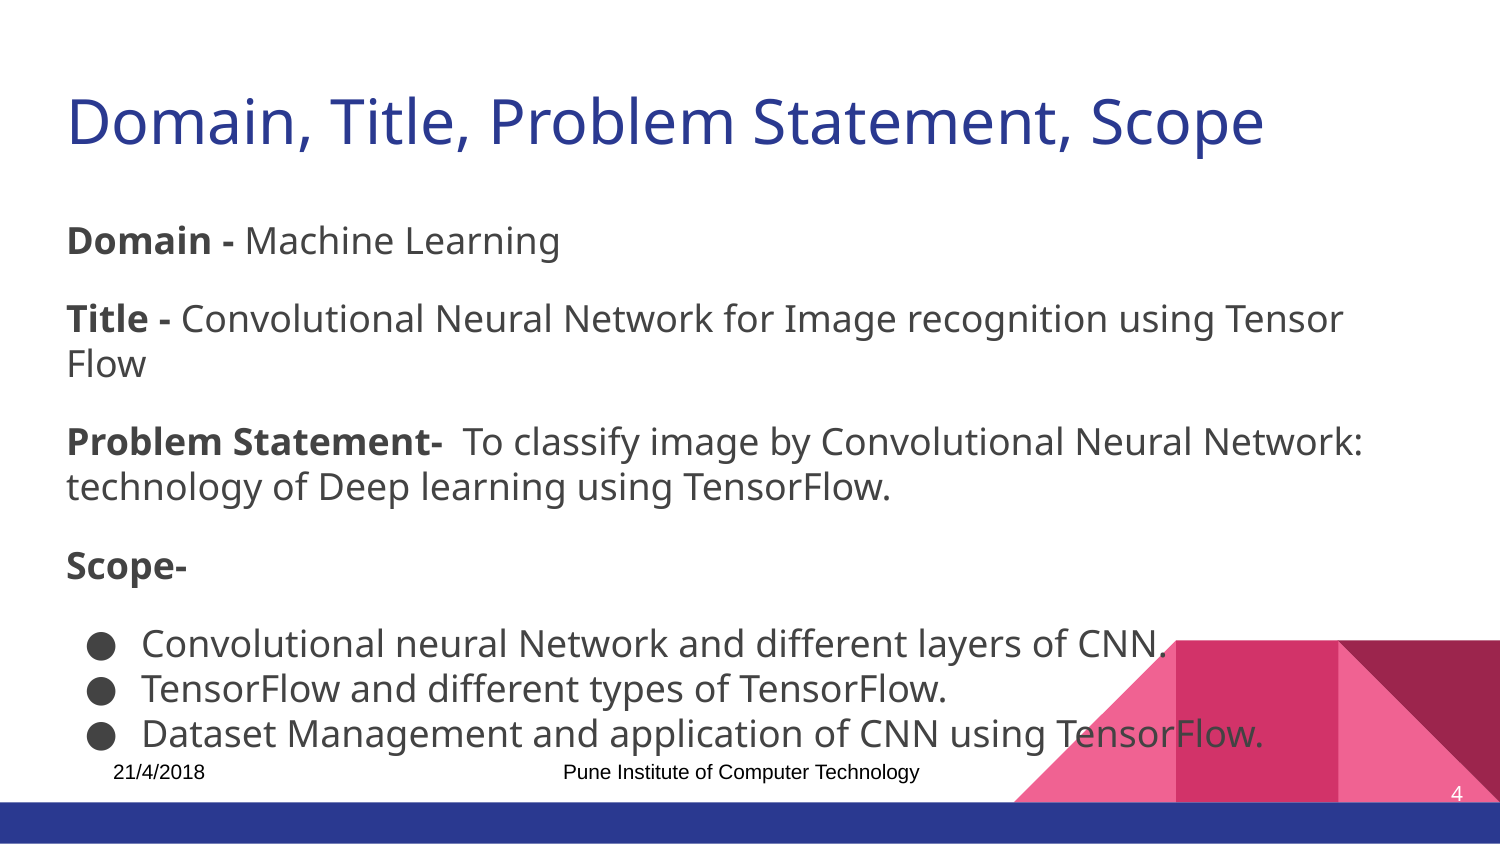

# Domain, Title, Problem Statement, Scope
Domain - Machine Learning
Title - Convolutional Neural Network for Image recognition using Tensor Flow
Problem Statement- To classify image by Convolutional Neural Network: technology of Deep learning using TensorFlow.
Scope-
Convolutional neural Network and different layers of CNN.
TensorFlow and different types of TensorFlow.
Dataset Management and application of CNN using TensorFlow.
Domain, Title, Problem Statement and Scope